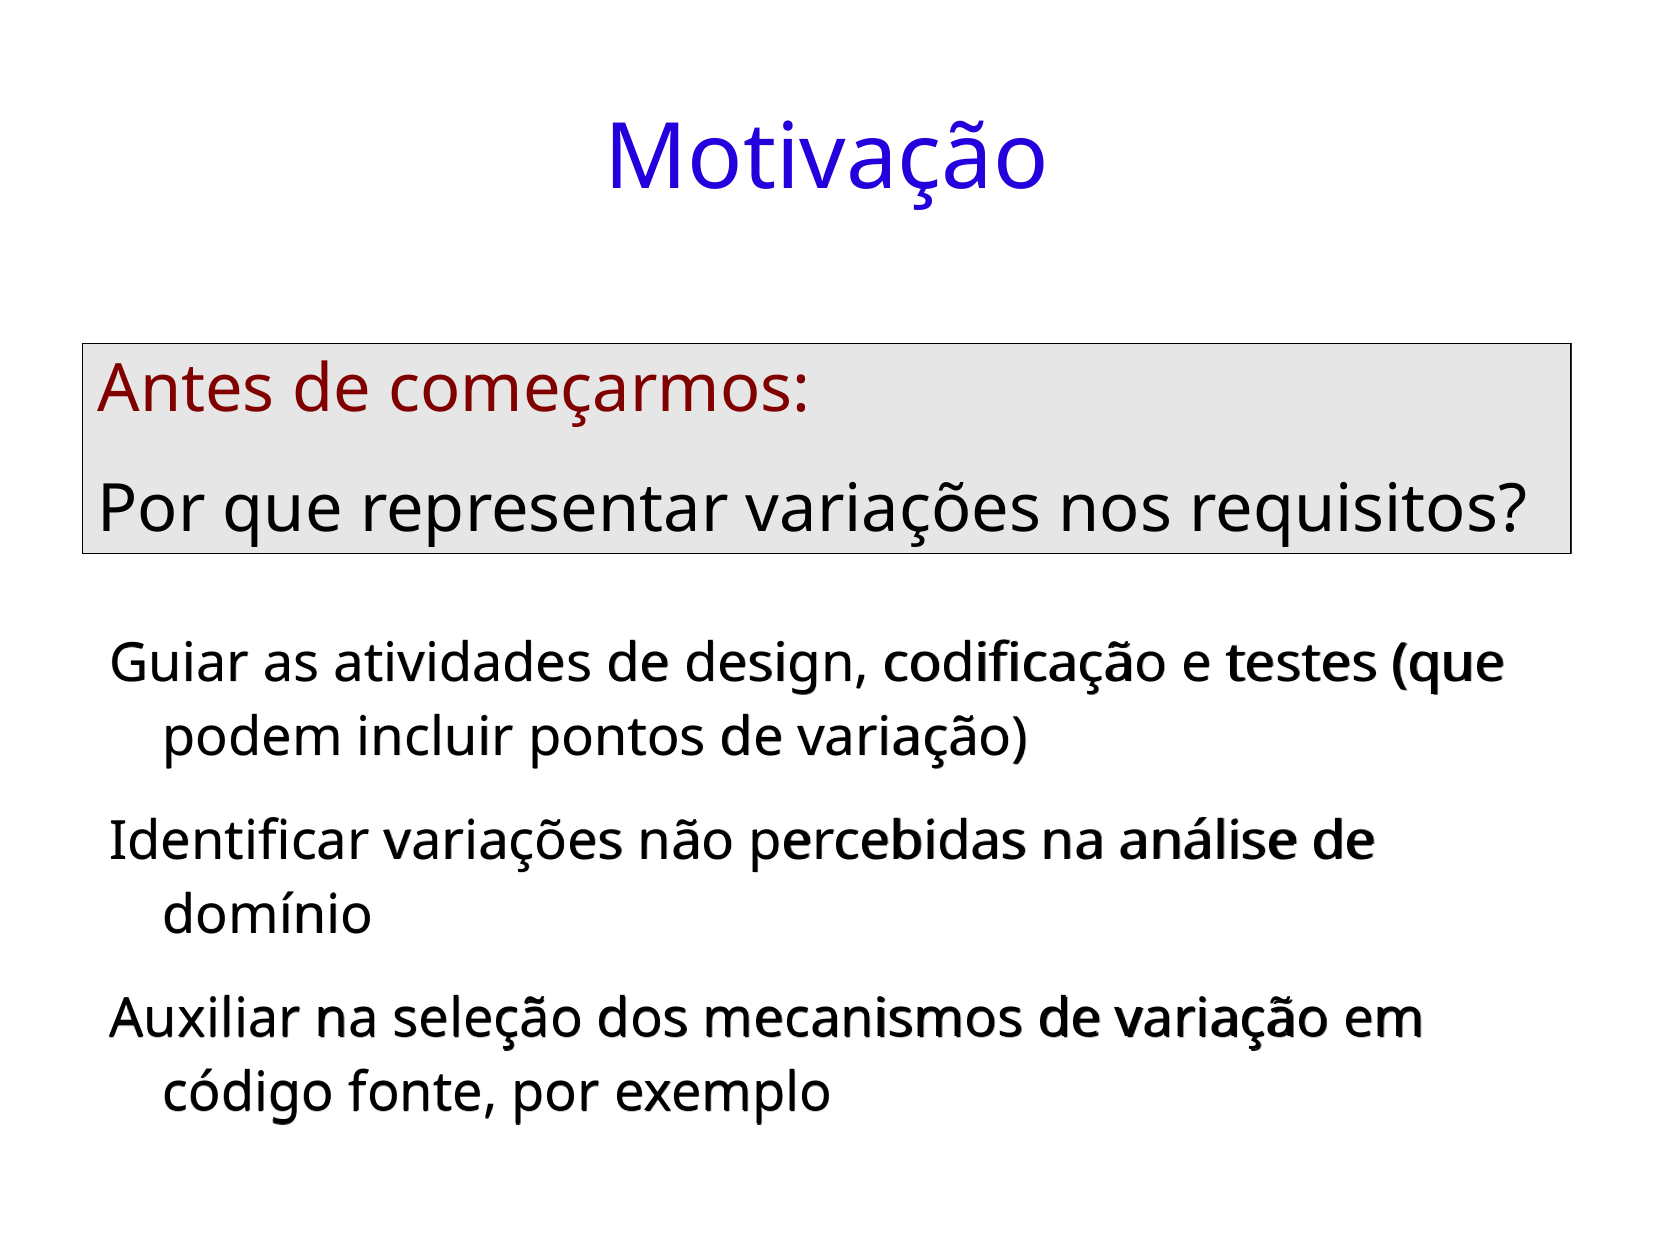

# Motivação
Antes de começarmos:
Por que representar variações nos requisitos?
Guiar as atividades de design, codificação e testes (que podem incluir pontos de variação)
Identificar variações não percebidas na análise de domínio
Auxiliar na seleção dos mecanismos de variação em código fonte, por exemplo